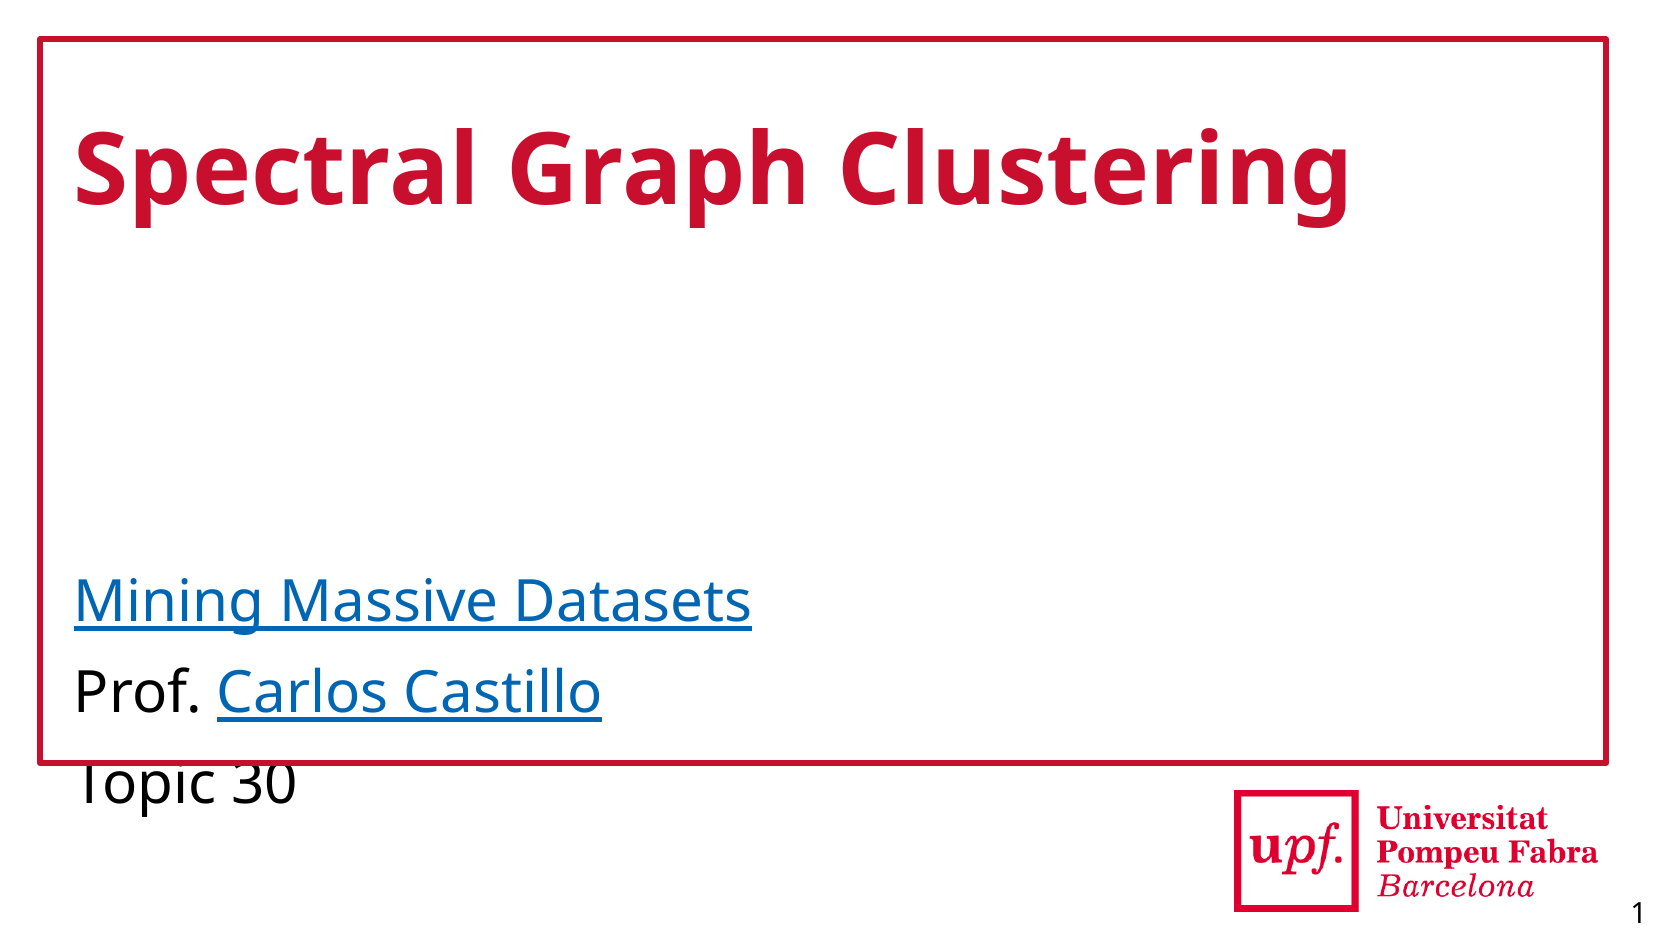

Spectral Graph Clustering
Mining Massive Datasets
Prof. Carlos Castillo
Topic 30
1